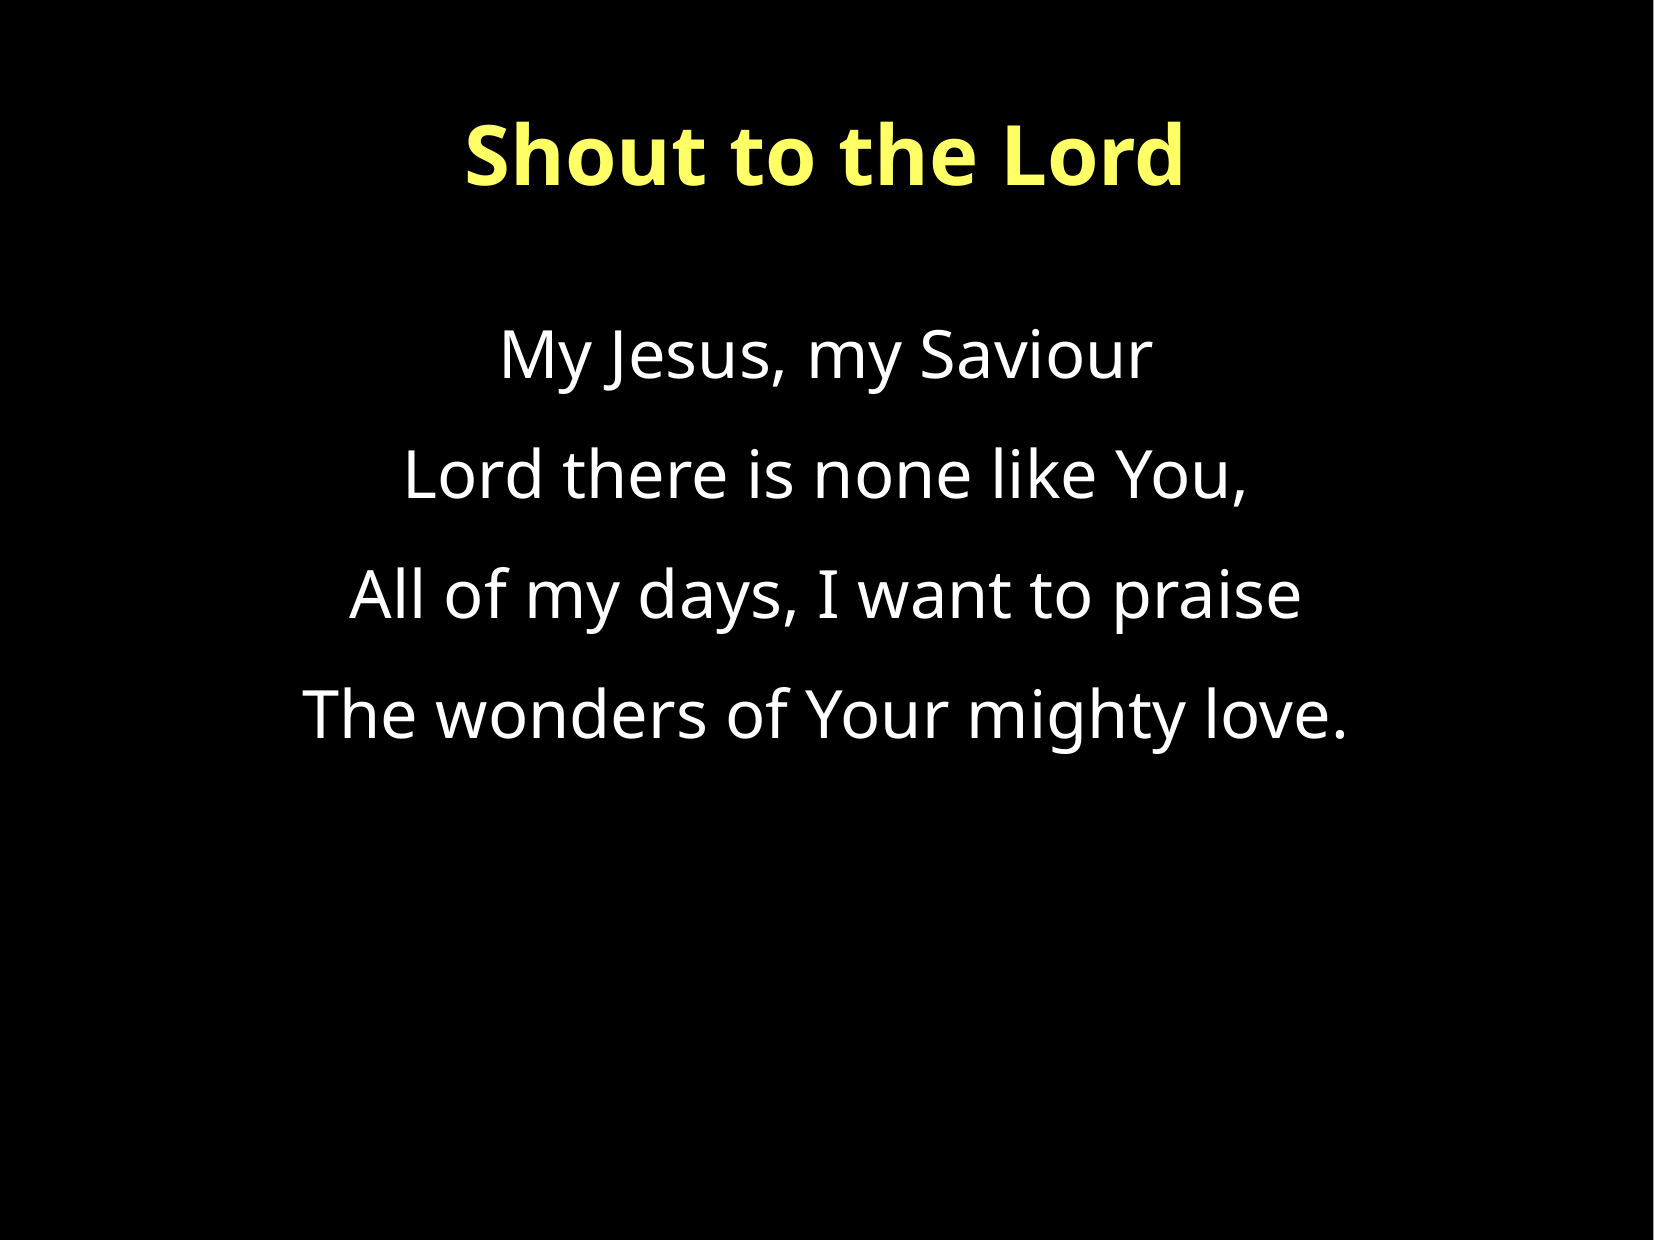

# Shout to the Lord
My Jesus, my Saviour
Lord there is none like You,
All of my days, I want to praise
The wonders of Your mighty love.